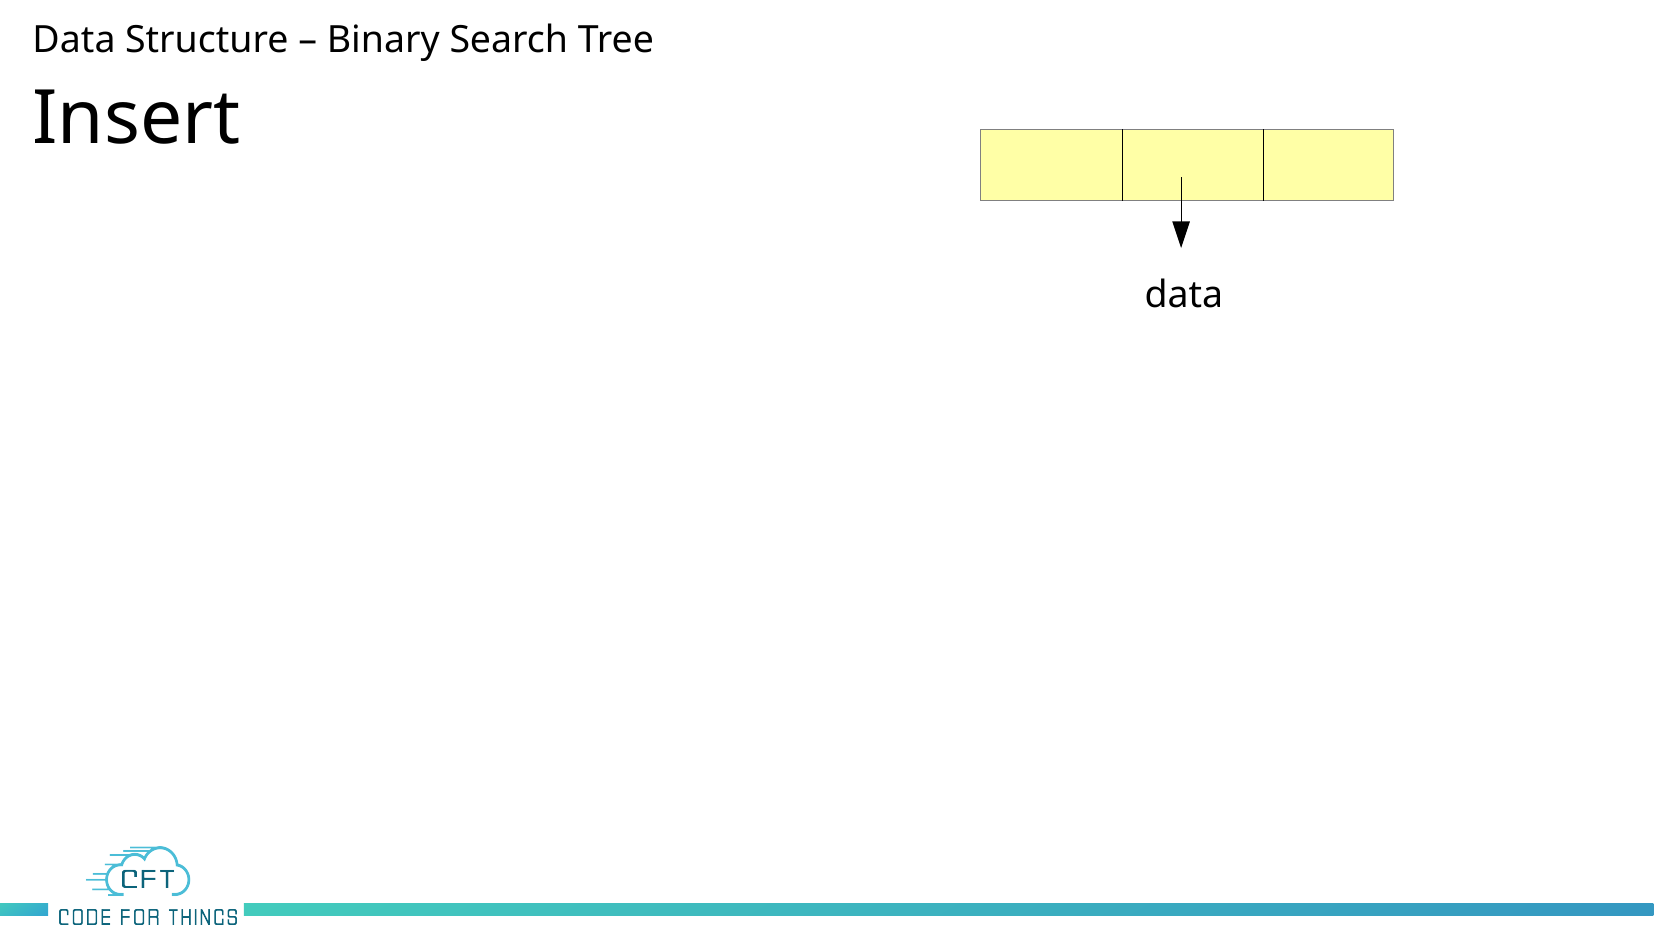

# Data Structure – Binary Search Tree Insert
 data